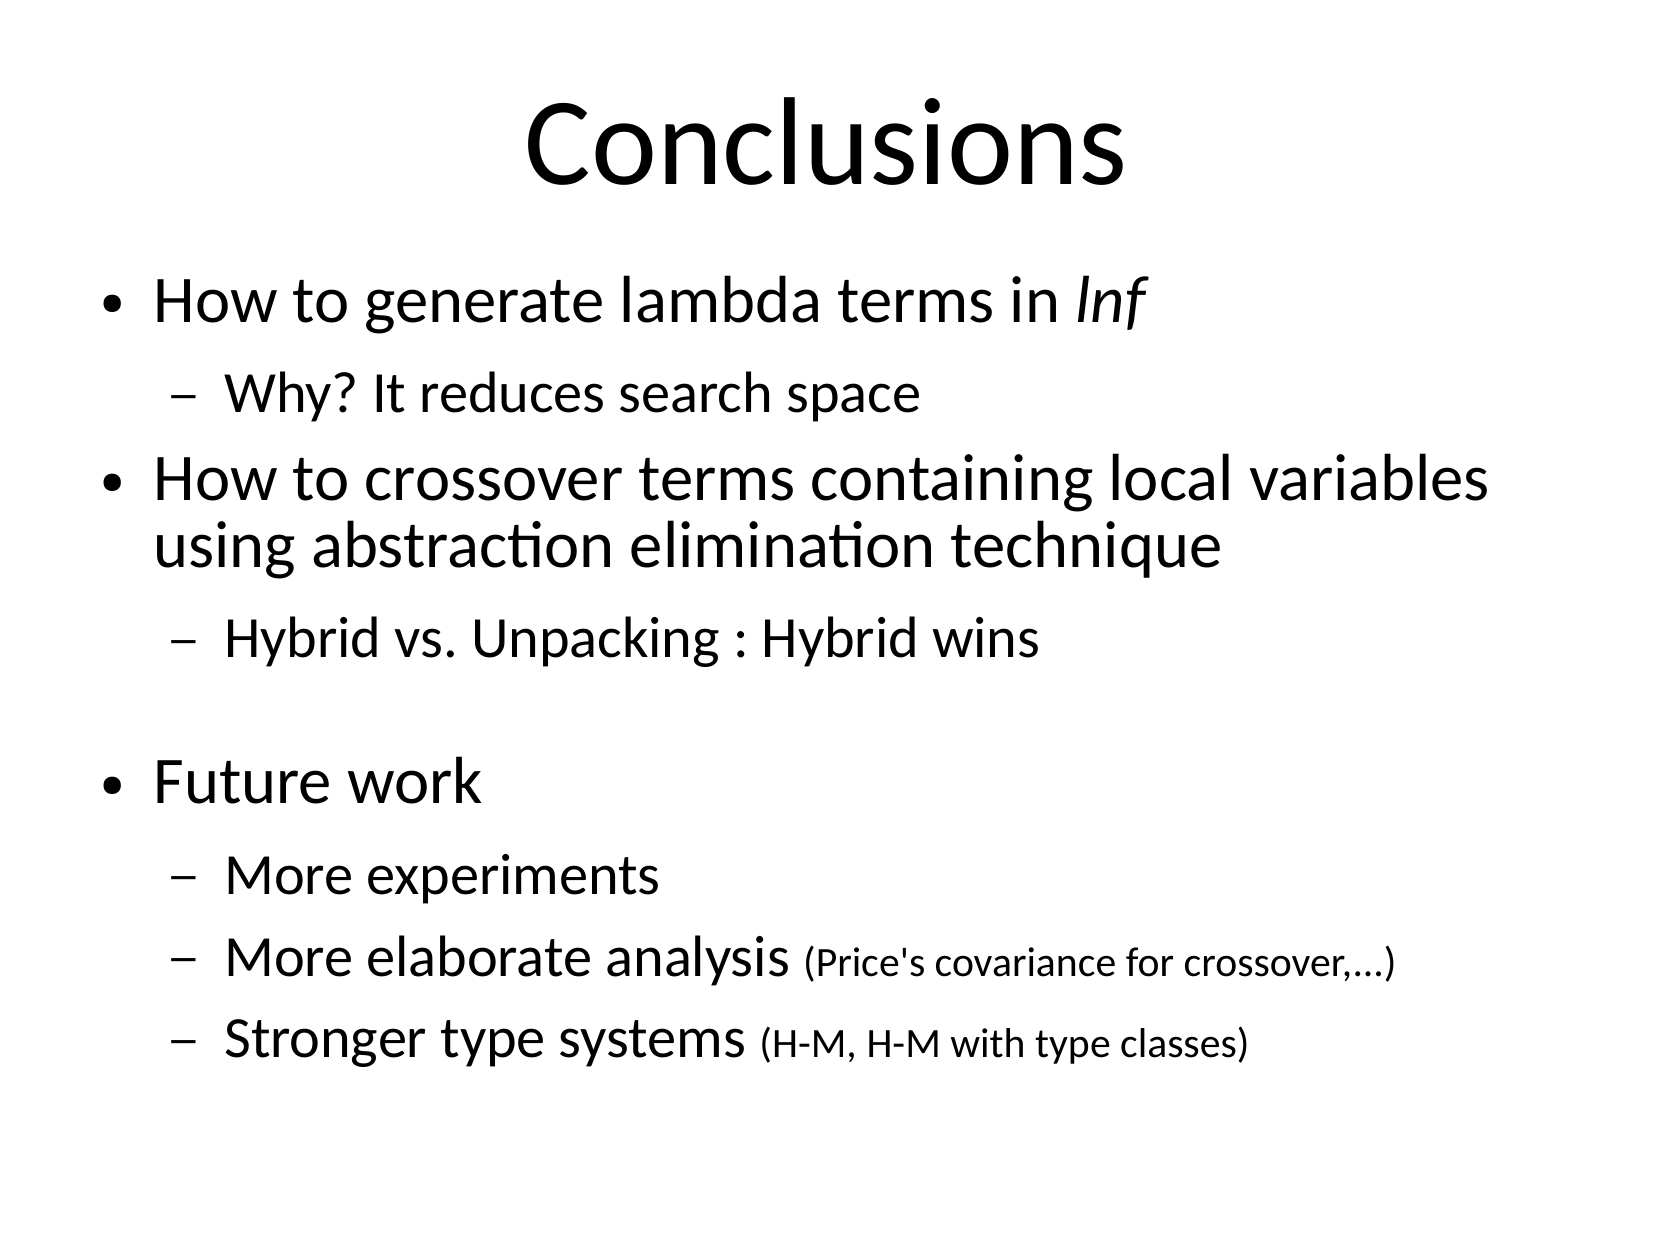

# Conclusions
How to generate lambda terms in lnf
Why? It reduces search space
How to crossover terms containing local variables
using abstraction elimination technique
Hybrid vs. Unpacking : Hybrid wins
Future work
More experiments
More elaborate analysis (Price's covariance for crossover,...)
Stronger type systems (H-M, H-M with type classes)